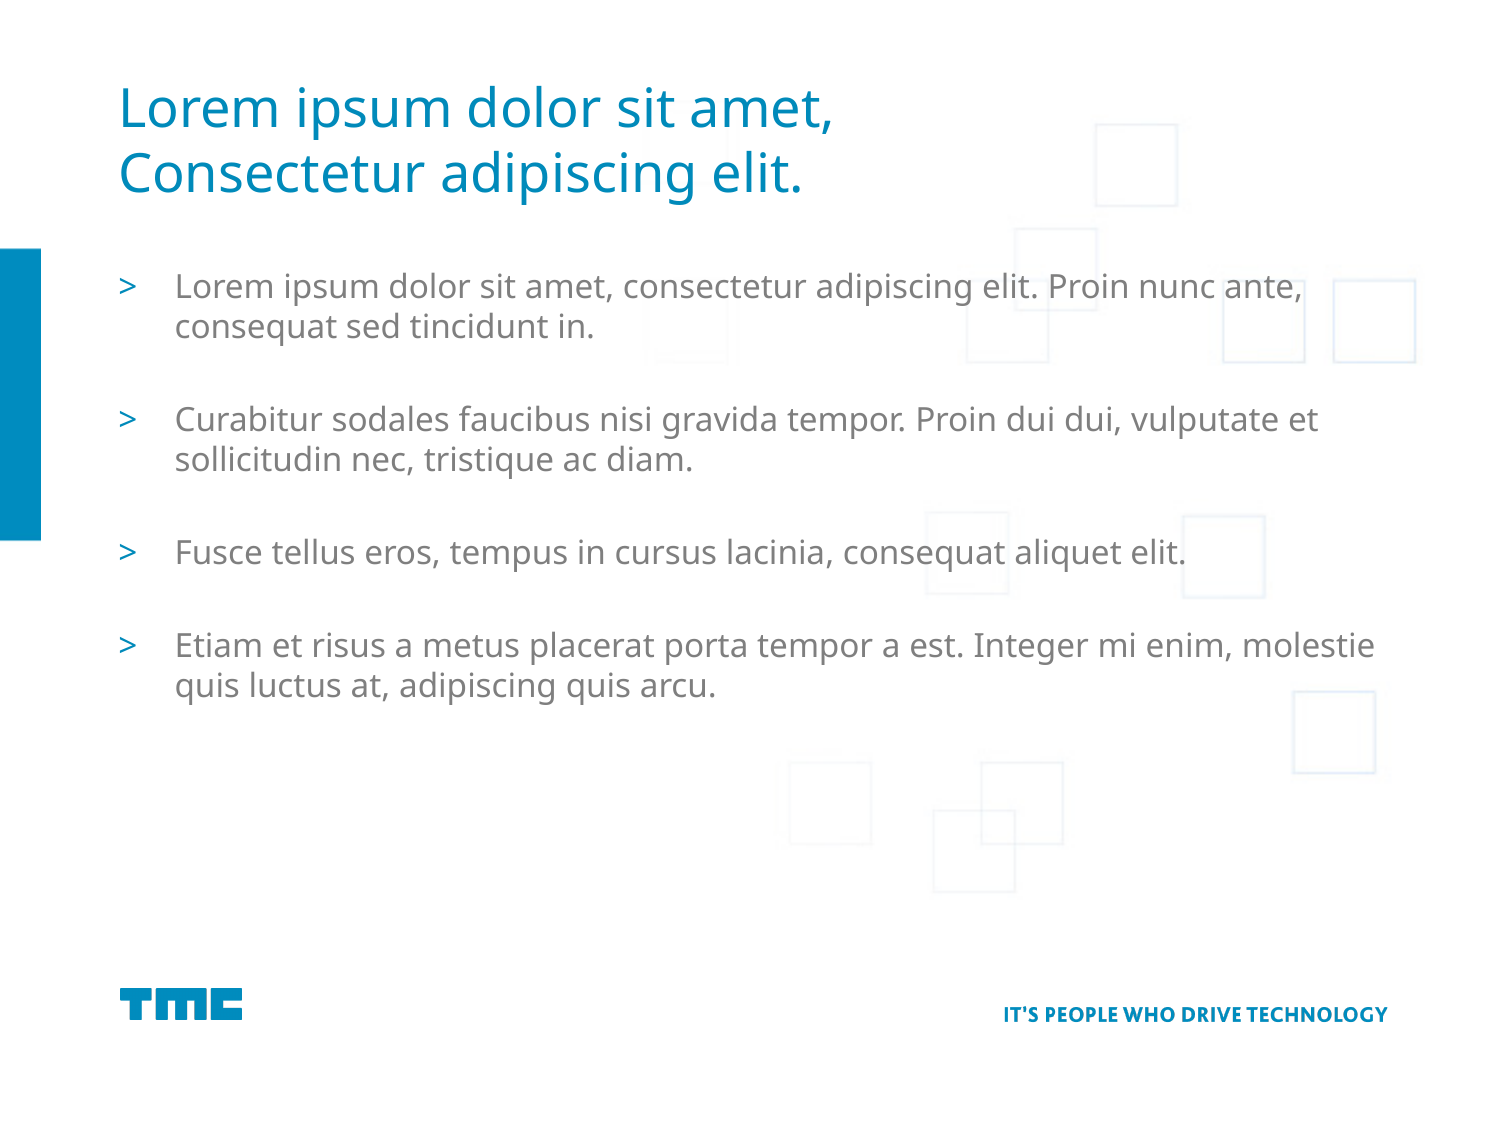

# Lorem ipsum dolor sit amet, Consectetur adipiscing elit.
Lorem ipsum dolor sit amet, consectetur adipiscing elit. Proin nunc ante, consequat sed tincidunt in.
Curabitur sodales faucibus nisi gravida tempor. Proin dui dui, vulputate et sollicitudin nec, tristique ac diam.
Fusce tellus eros, tempus in cursus lacinia, consequat aliquet elit.
Etiam et risus a metus placerat porta tempor a est. Integer mi enim, molestie quis luctus at, adipiscing quis arcu.